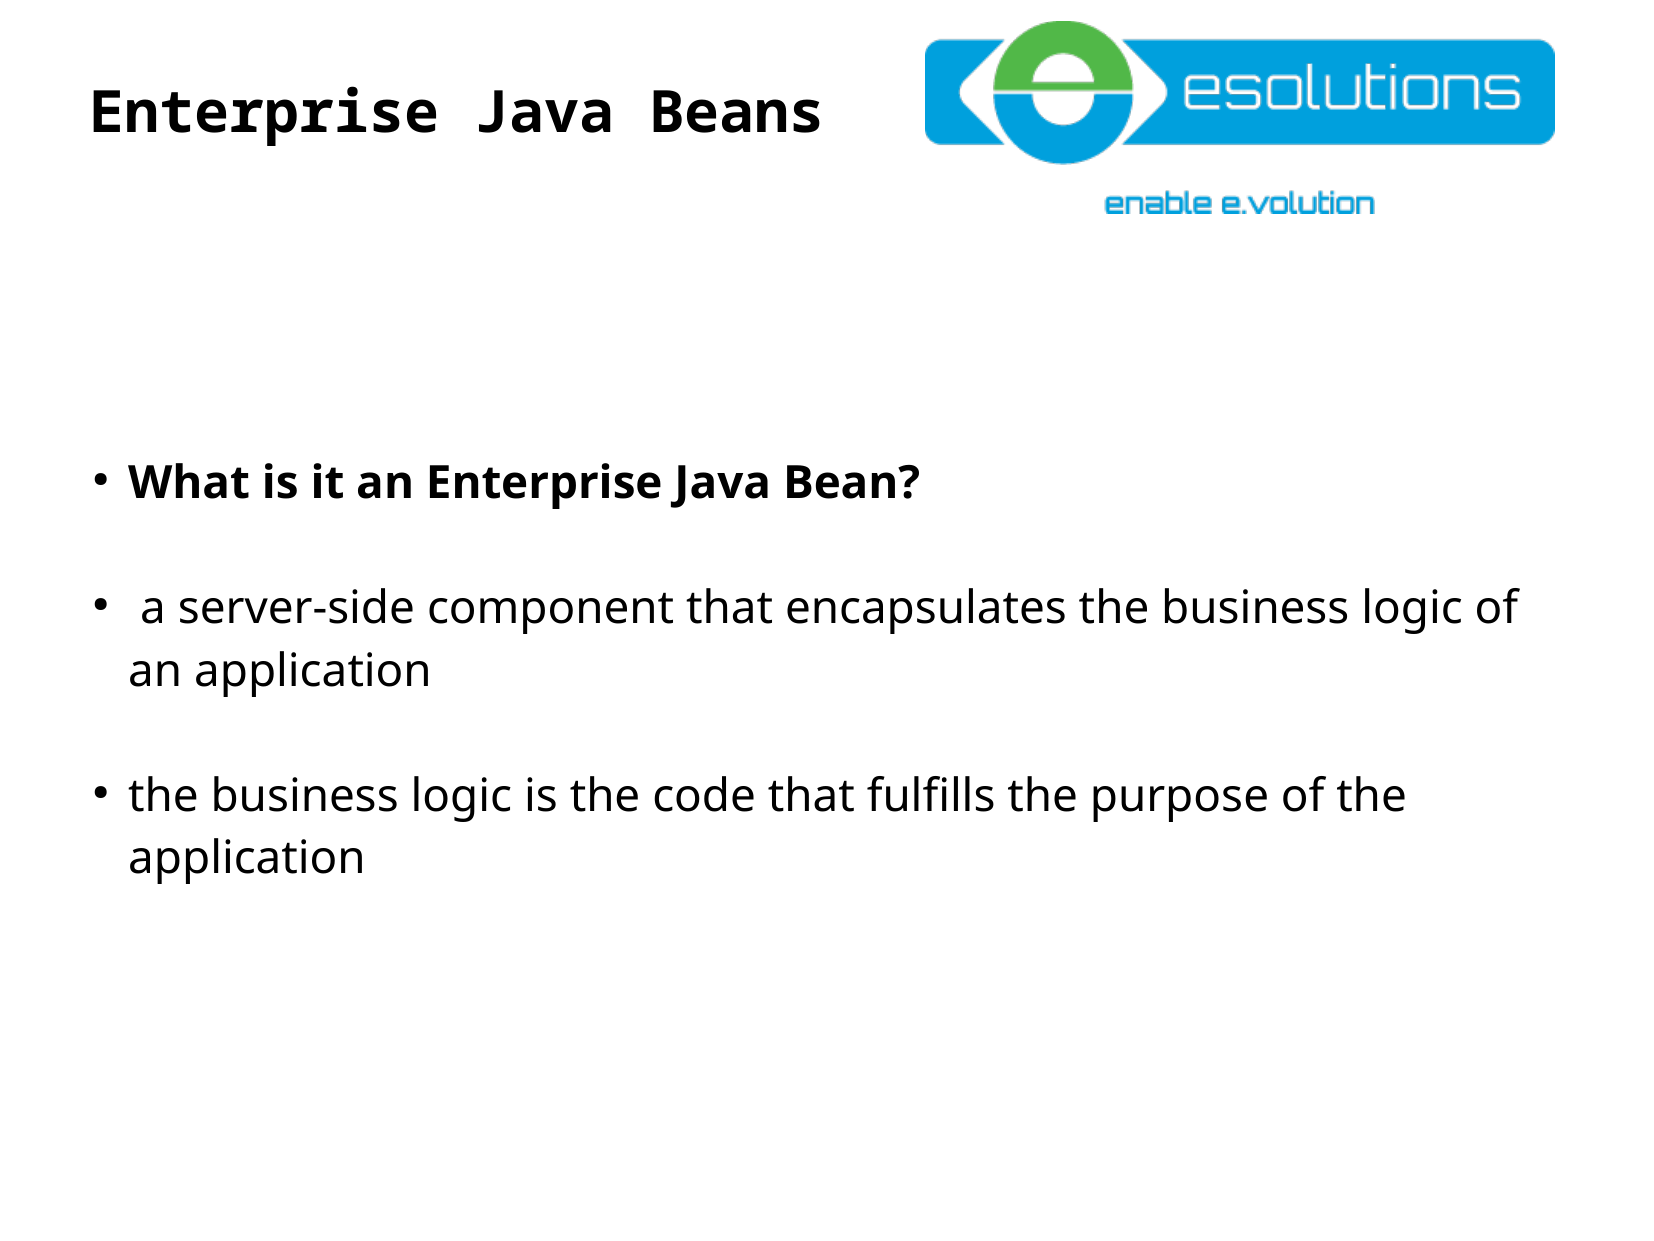

#
Enterprise Java Beans
What is it an Enterprise Java Bean?
 a server-side component that encapsulates the business logic of an application
the business logic is the code that fulfills the purpose of the application